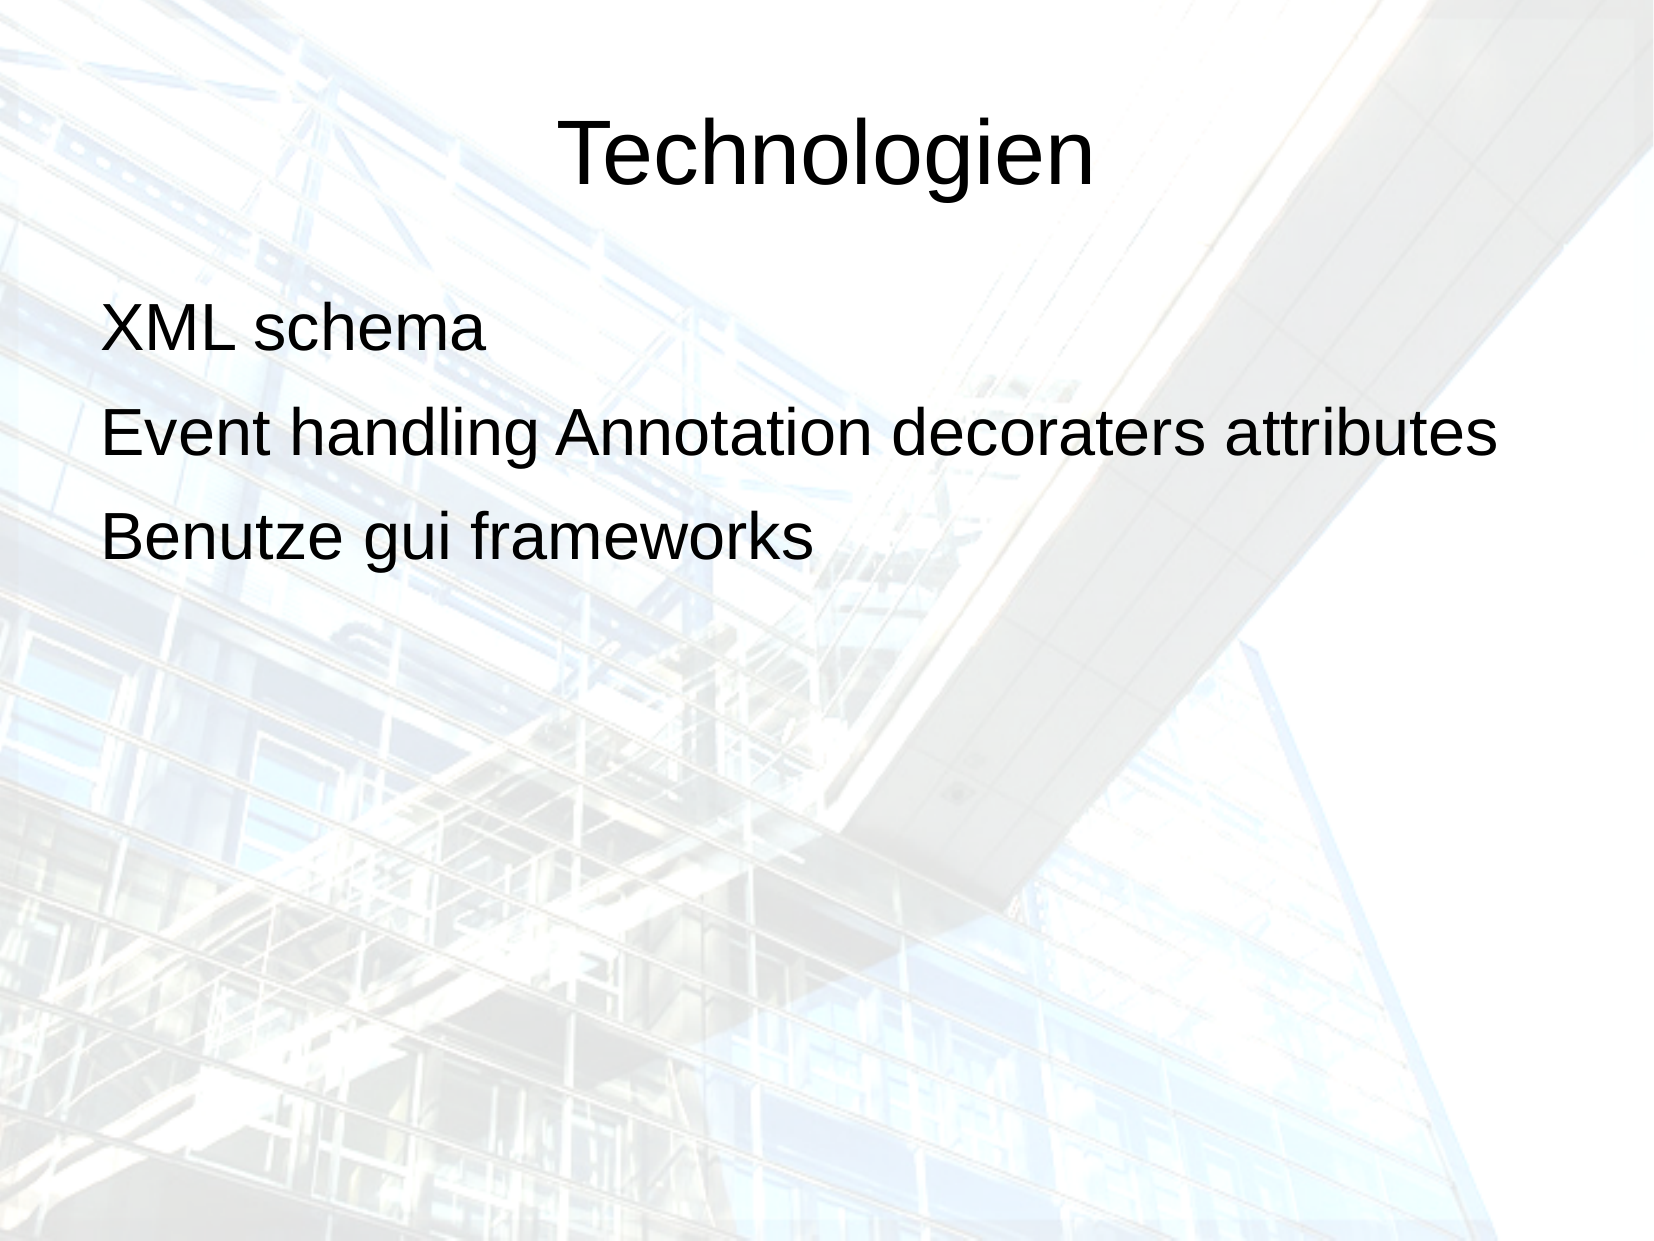

# Technologien
XML schema
Event handling Annotation decoraters attributes
Benutze gui frameworks